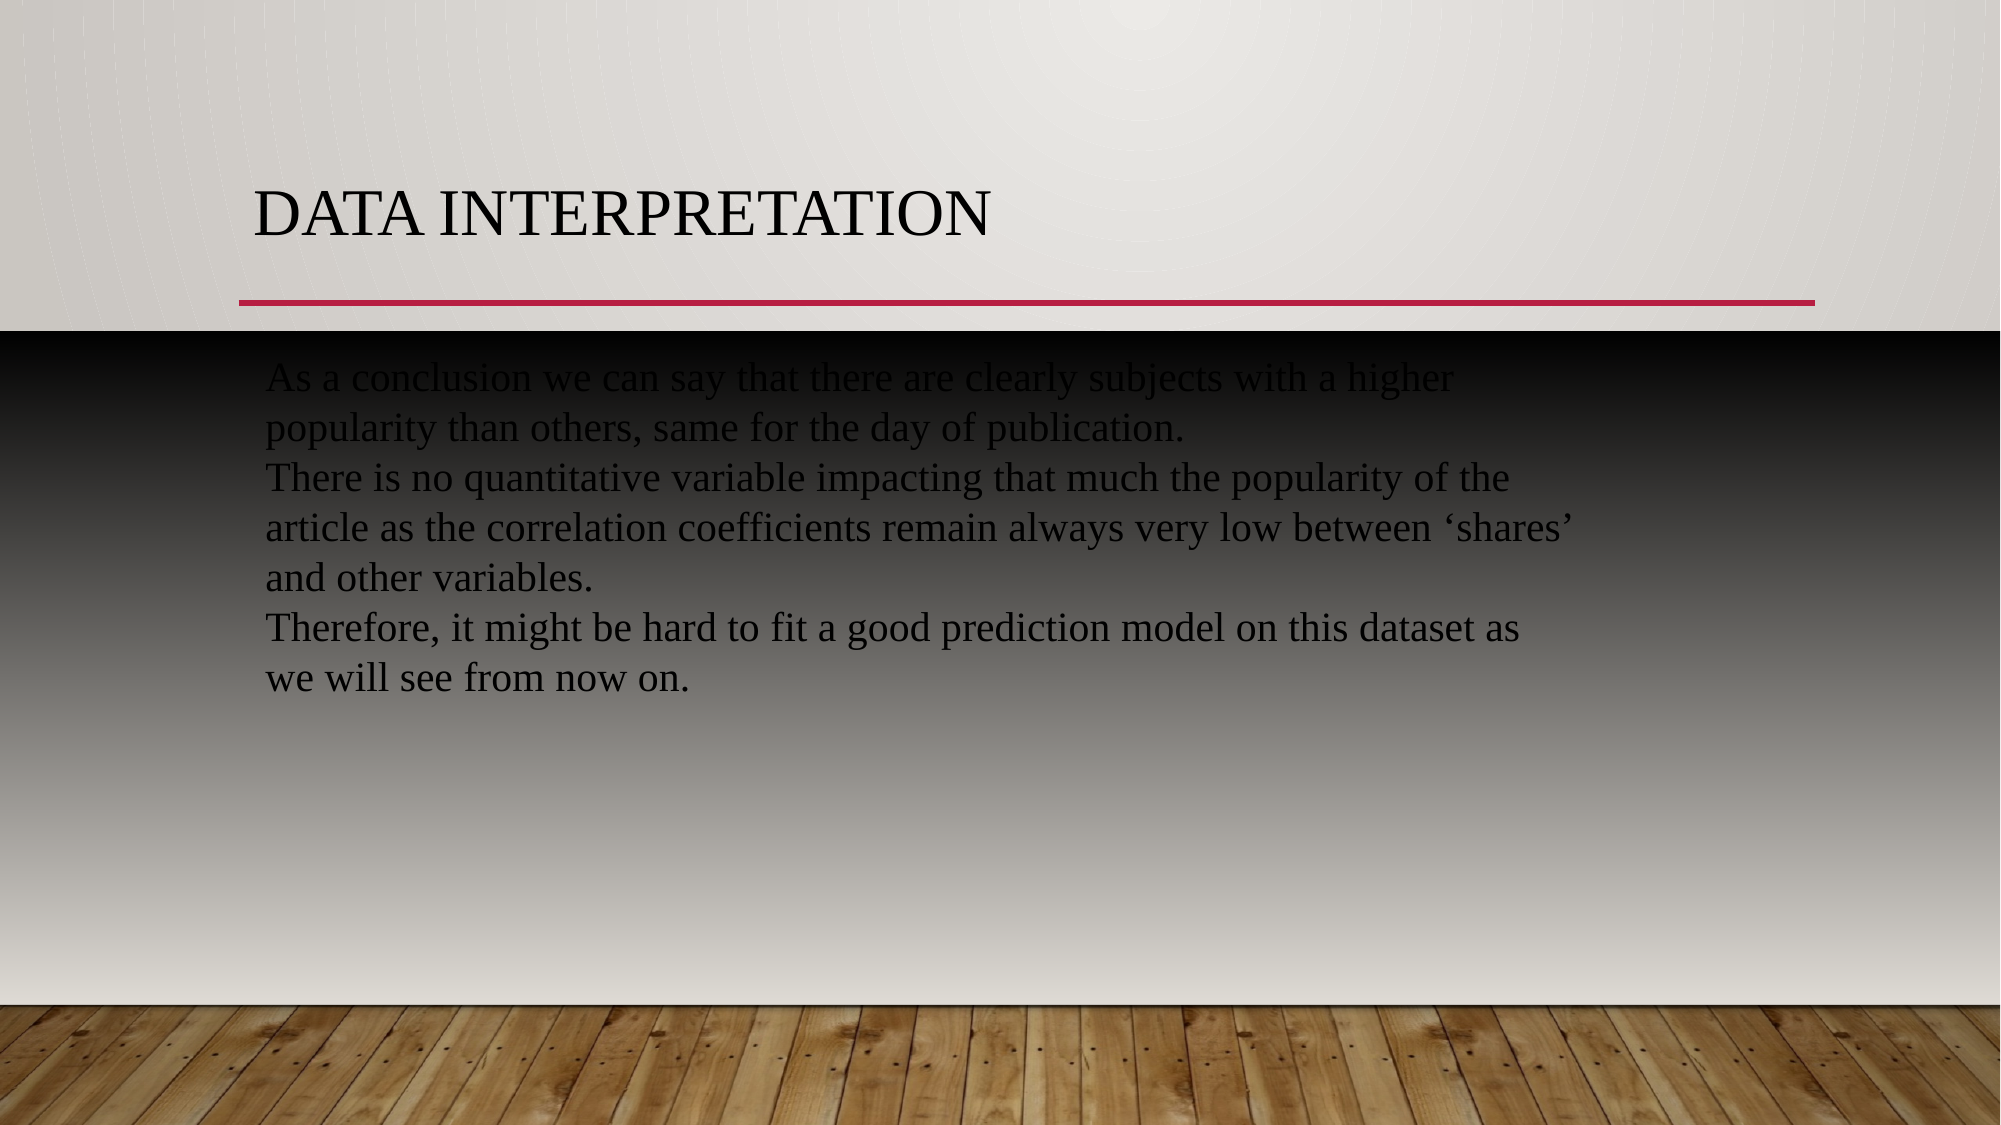

# Data interpretation
As a conclusion we can say that there are clearly subjects with a higher popularity than others, same for the day of publication.
There is no quantitative variable impacting that much the popularity of the article as the correlation coefficients remain always very low between ‘shares’ and other variables.
Therefore, it might be hard to fit a good prediction model on this dataset as we will see from now on.